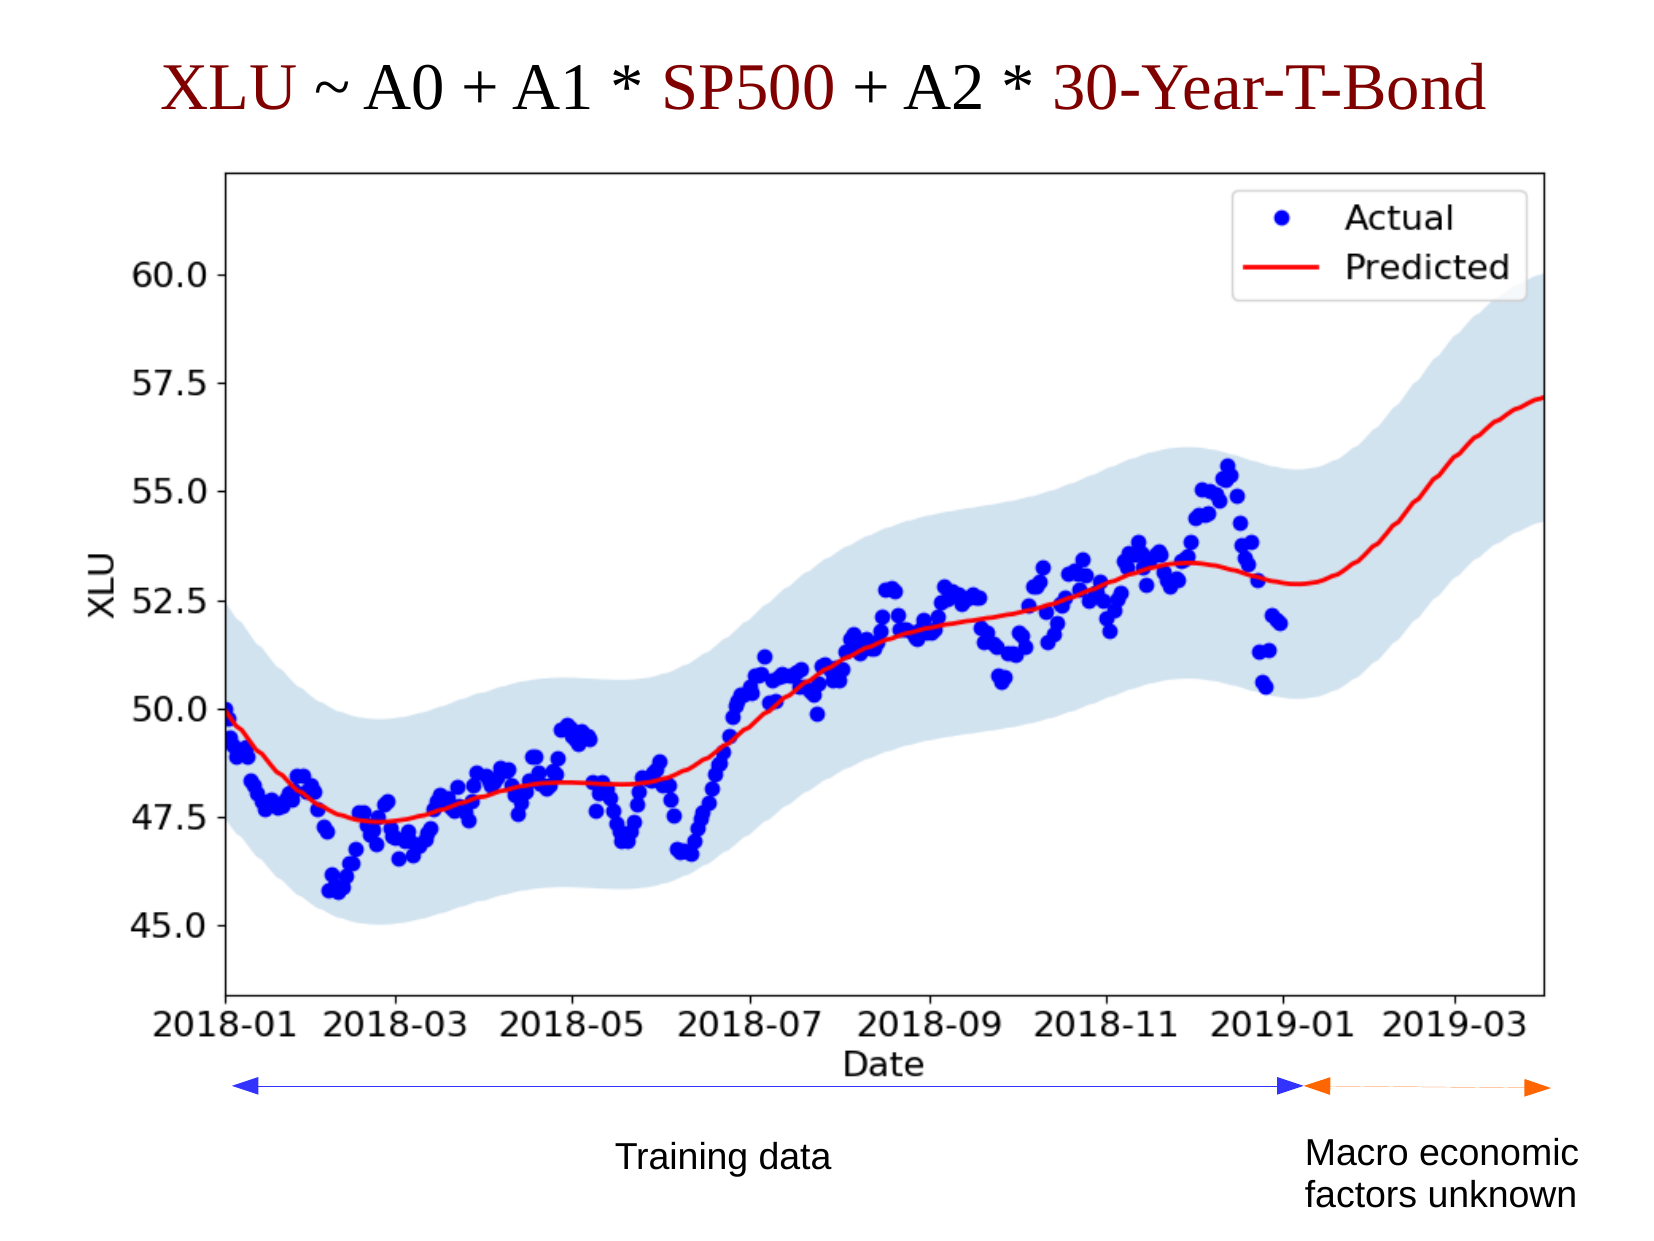

XLU ~ A0 + A1 * SP500 + A2 * 30-Year-T-Bond
Macro economic factors unknown
Training data